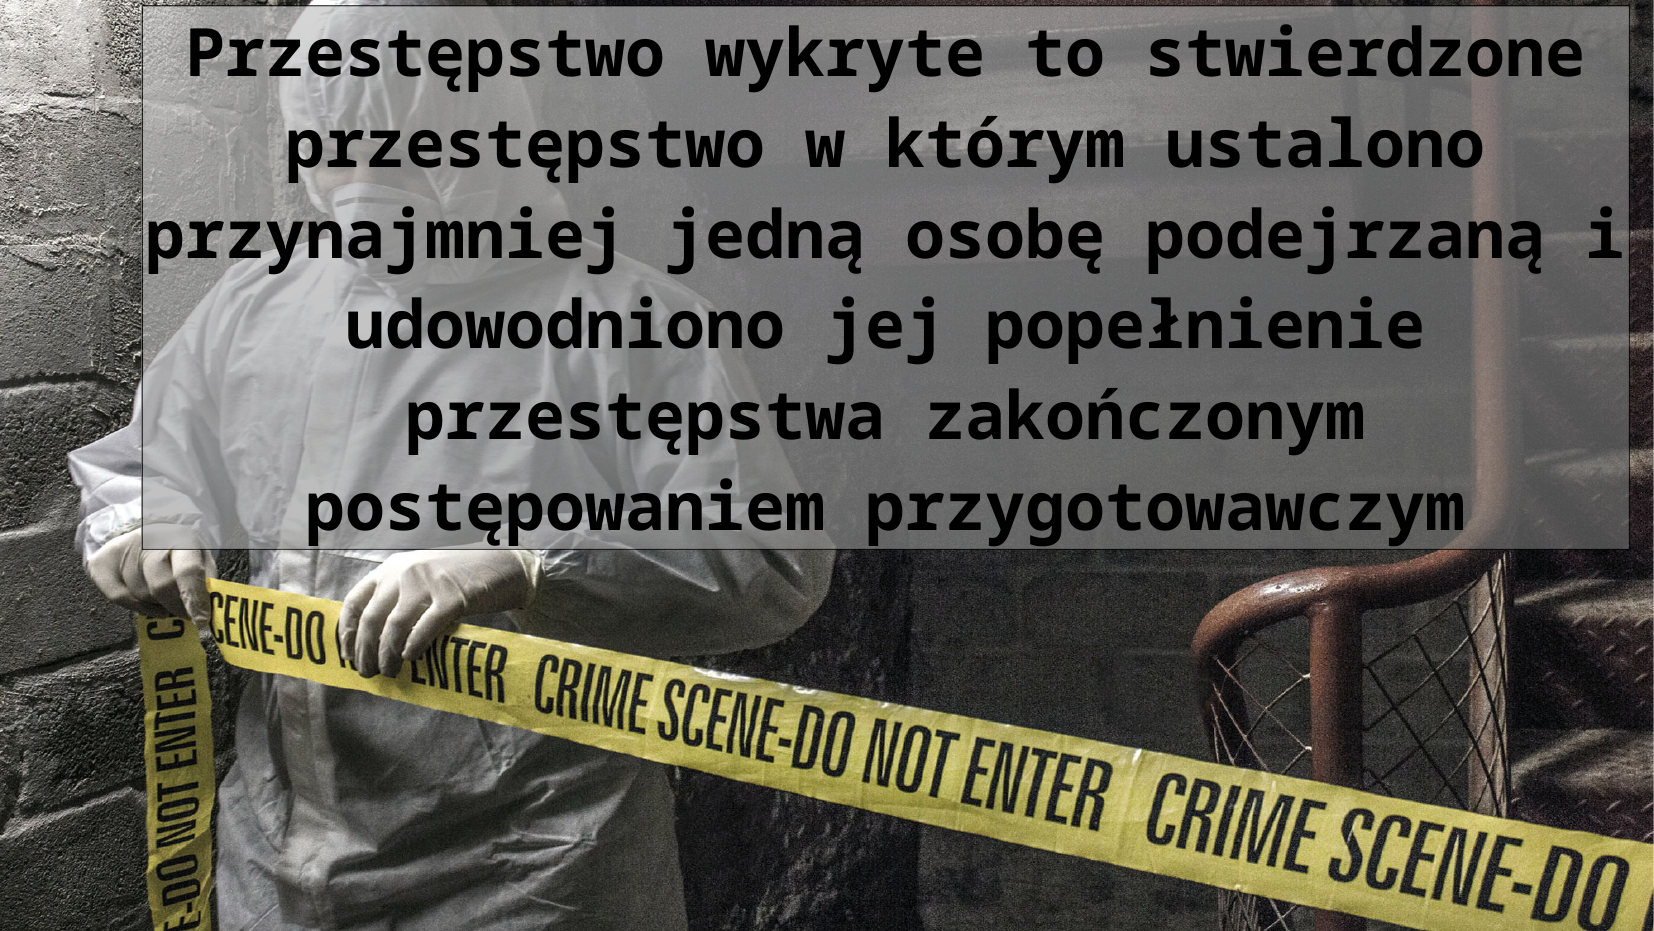

# Przestępstwo wykryte to stwierdzone przestępstwo w którym ustalono przynajmniej jedną osobę podejrzaną i udowodniono jej popełnienie przestępstwa zakończonym postępowaniem przygotowawczym